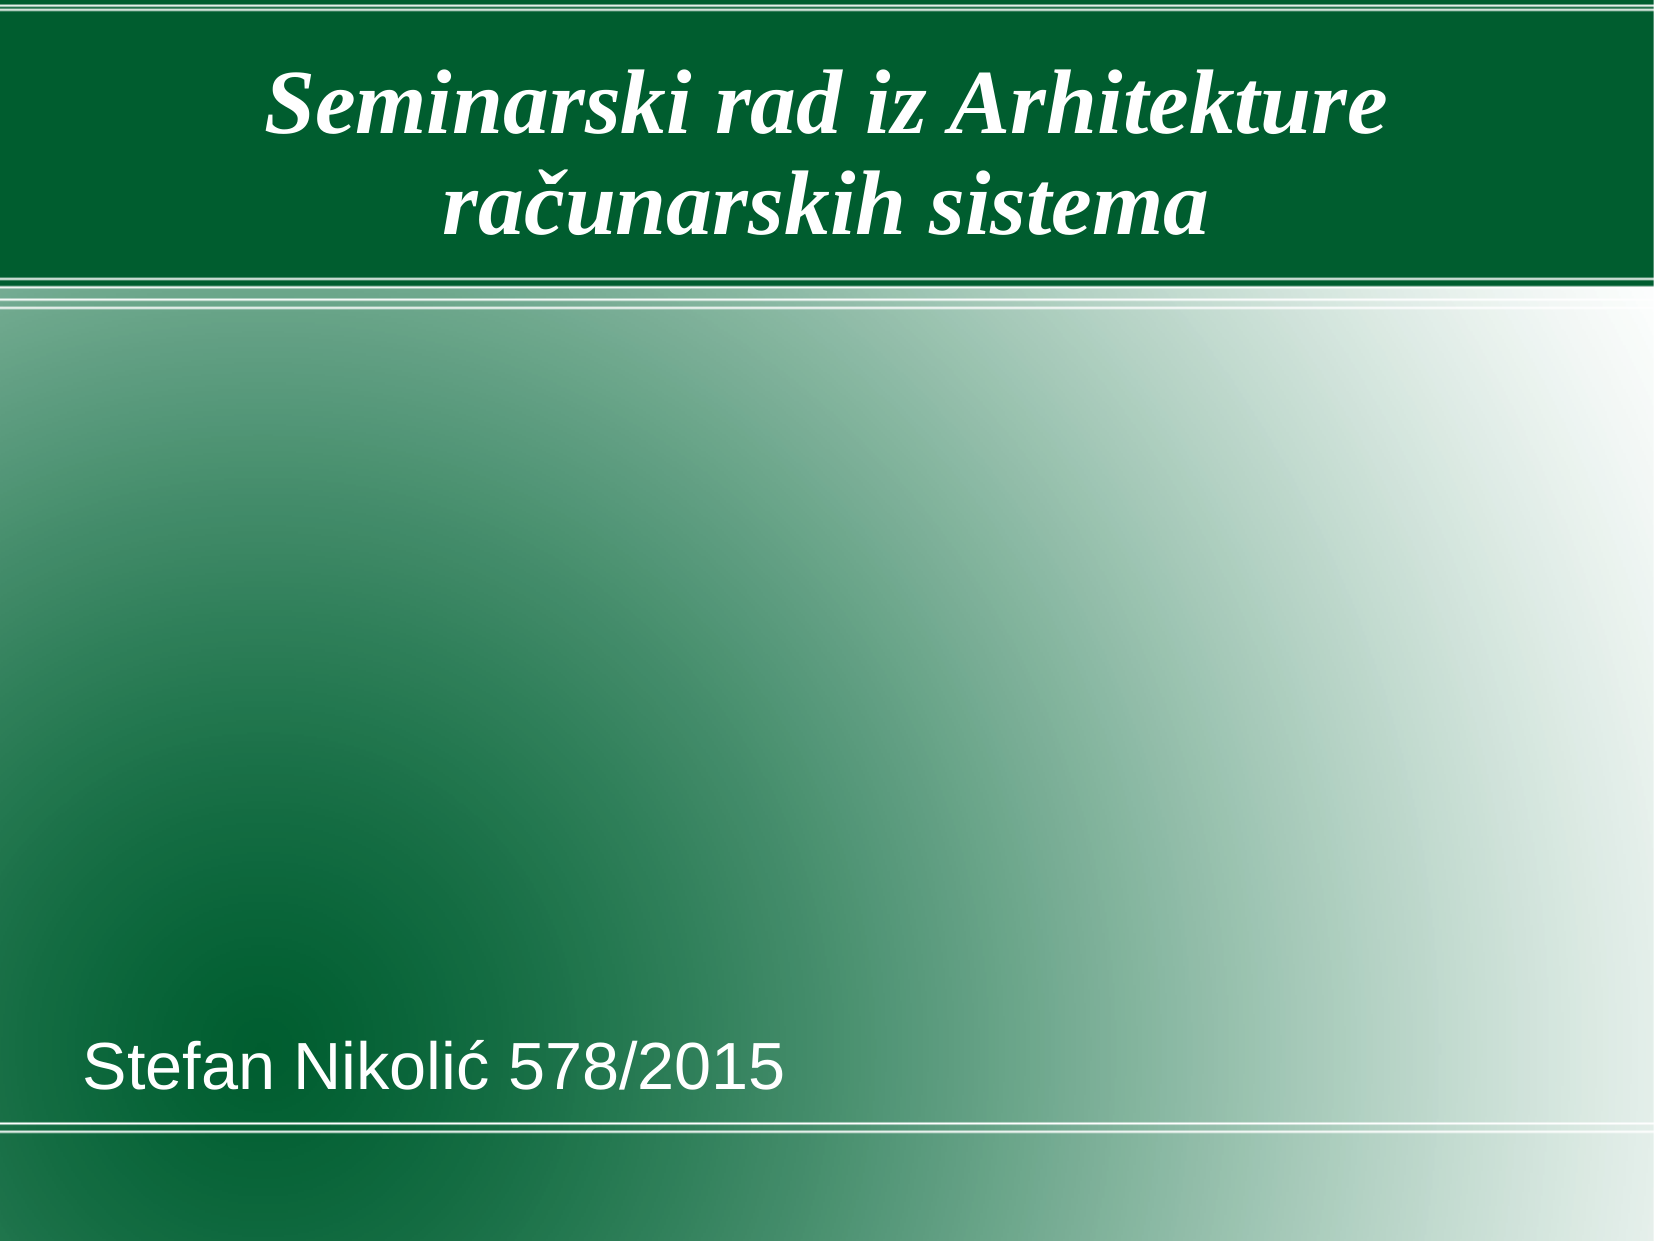

# Seminarski rad iz Arhitekture računarskih sistema
Stefan Nikolić 578/2015